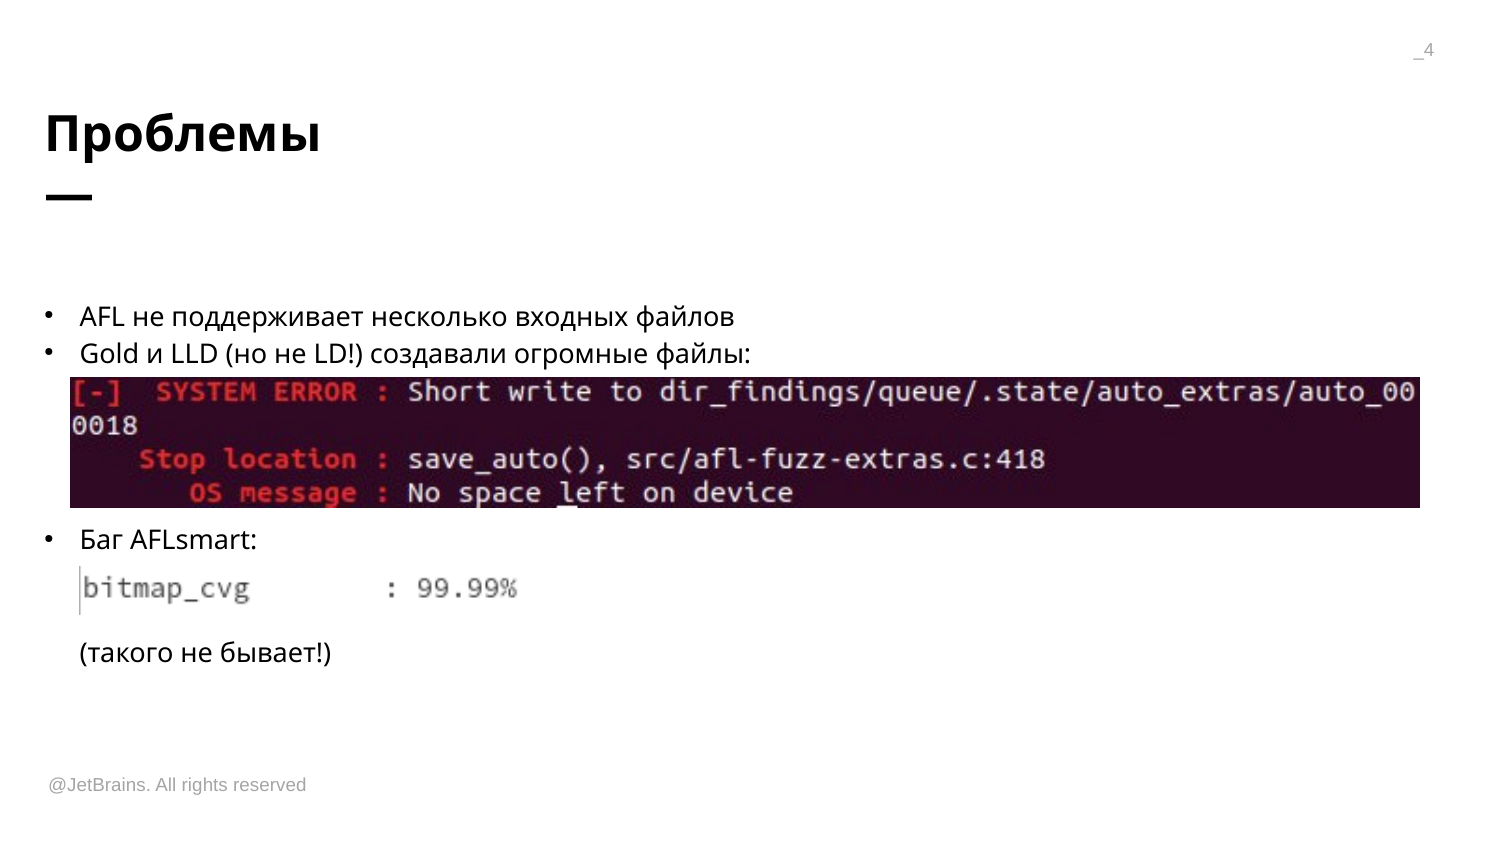

Проблемы
—
AFL не поддерживает несколько входных файлов
Gold и LLD (но не LD!) создавали огромные файлы:
Баг AFLsmart:
(такого не бывает!)
@JetBrains. All rights reserved